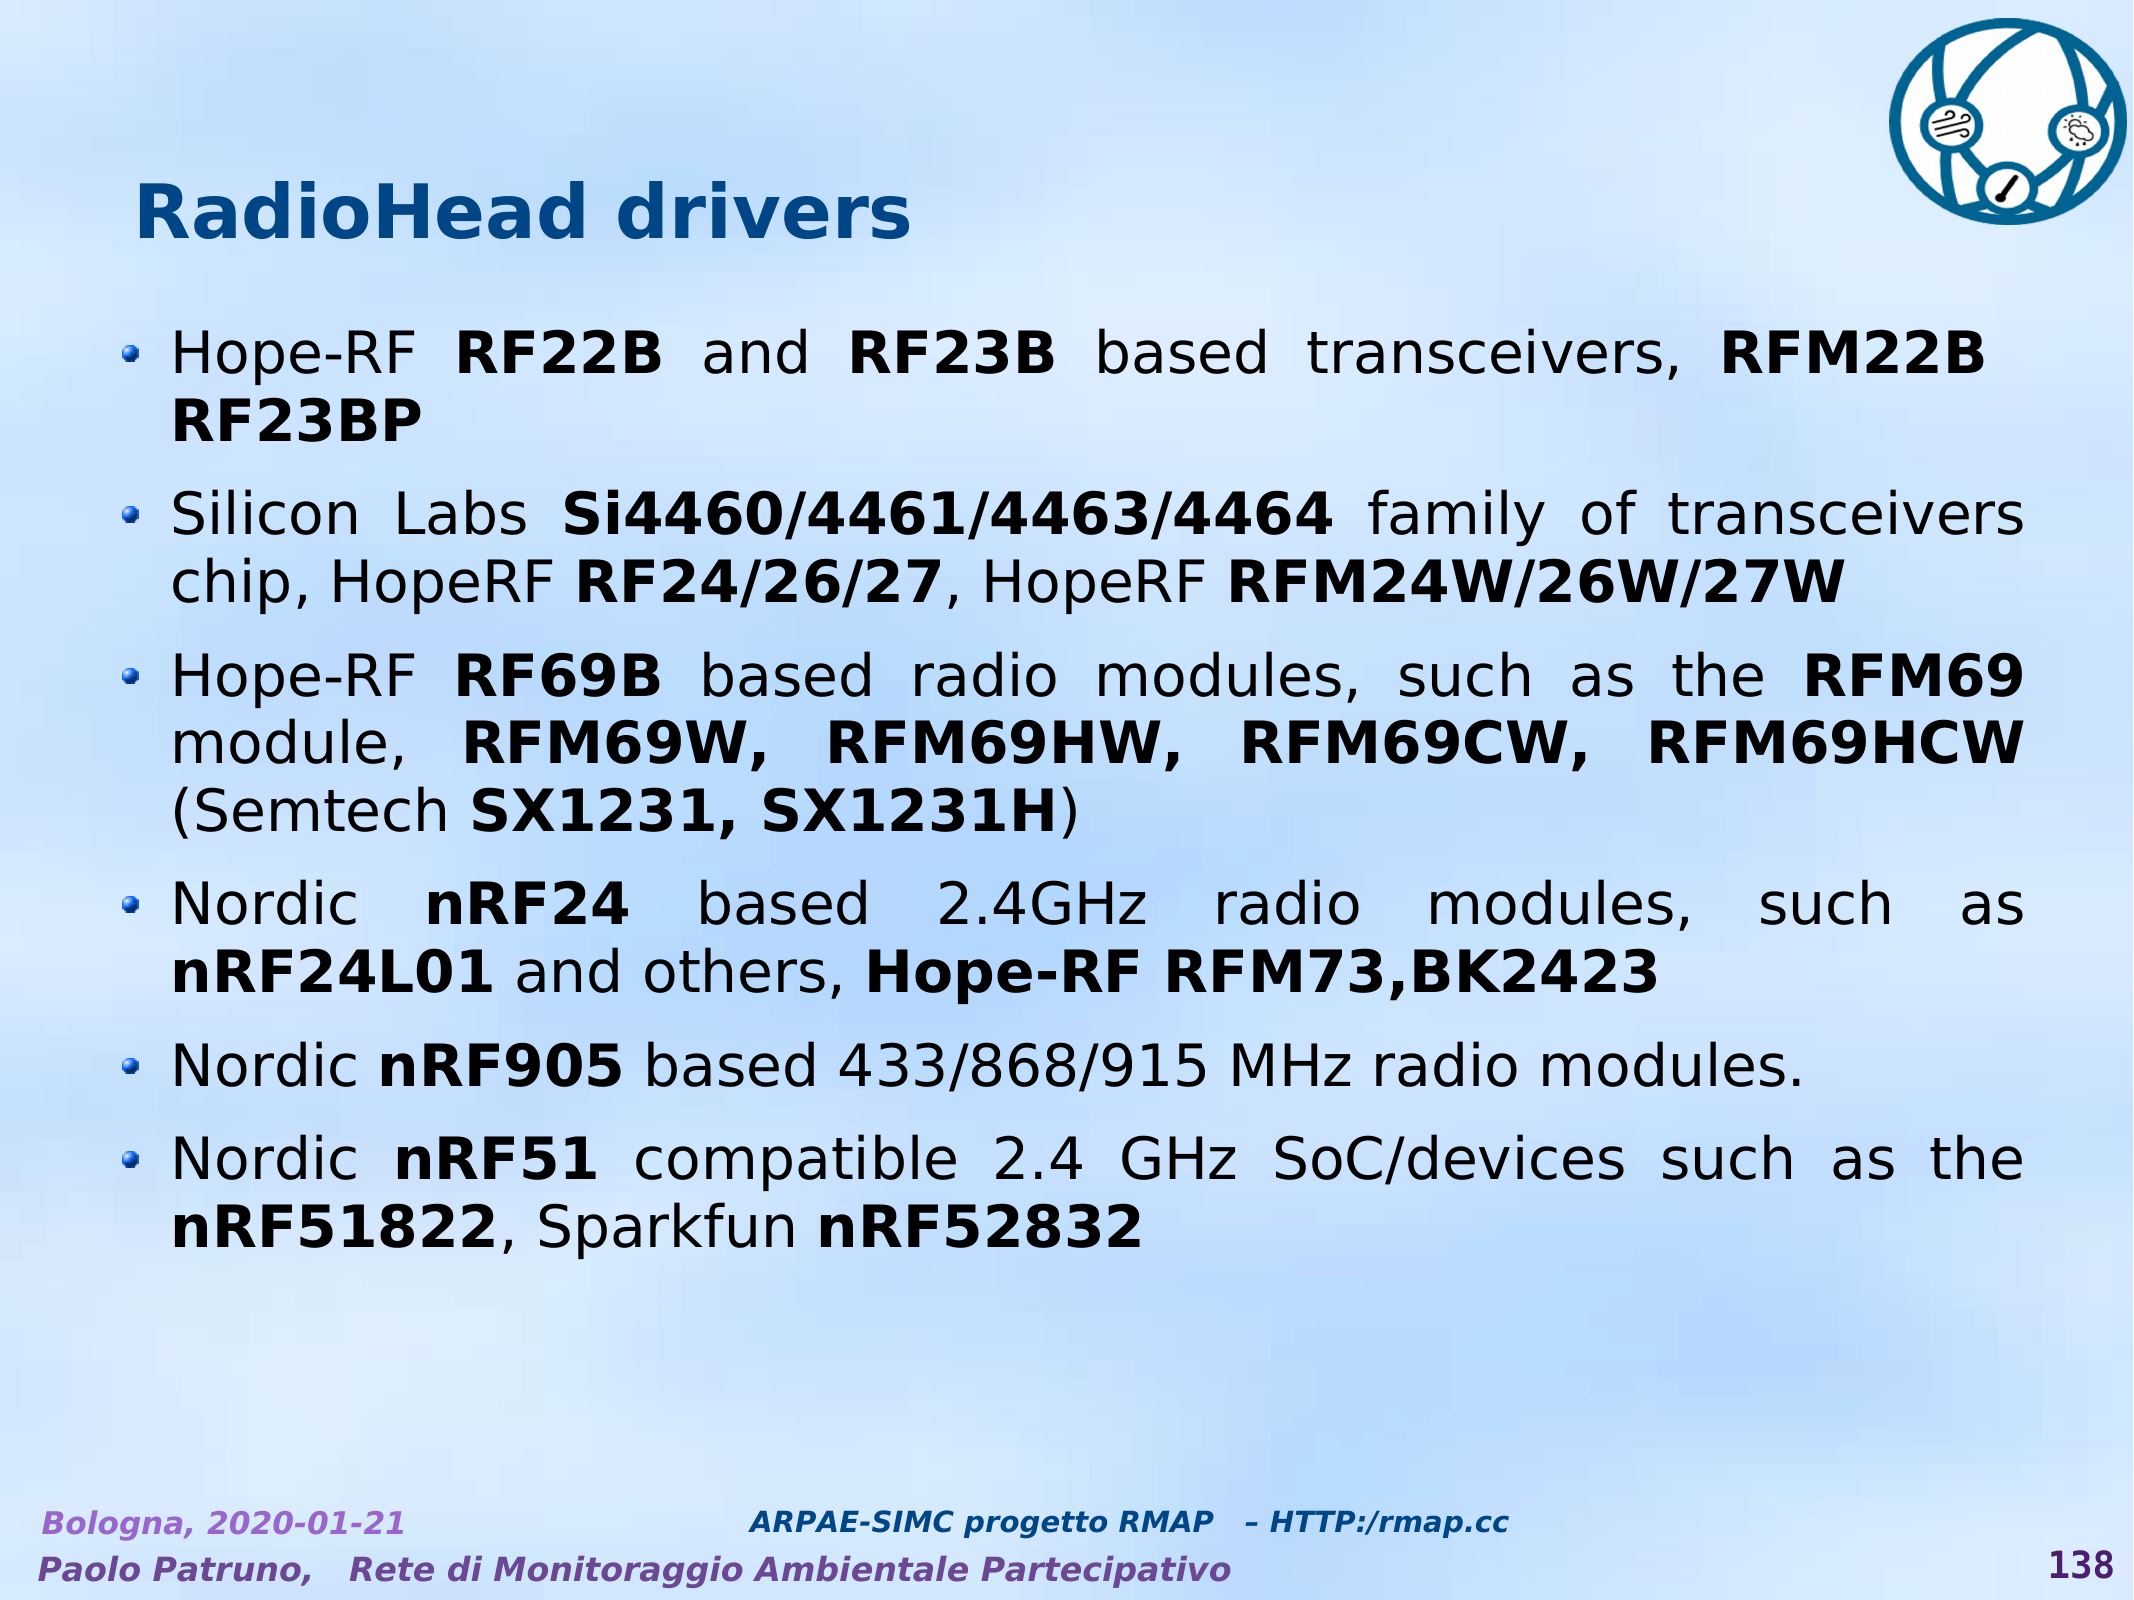

# RadioHead drivers
Hope-RF RF22B and RF23B based transceivers, RFM22B RF23BP
Silicon Labs Si4460/4461/4463/4464 family of transceivers chip, HopeRF RF24/26/27, HopeRF RFM24W/26W/27W
Hope-RF RF69B based radio modules, such as the RFM69 module, RFM69W, RFM69HW, RFM69CW, RFM69HCW (Semtech SX1231, SX1231H)
Nordic nRF24 based 2.4GHz radio modules, such as nRF24L01 and others, Hope-RF RFM73,BK2423
Nordic nRF905 based 433/868/915 MHz radio modules.
Nordic nRF51 compatible 2.4 GHz SoC/devices such as the nRF51822, Sparkfun nRF52832